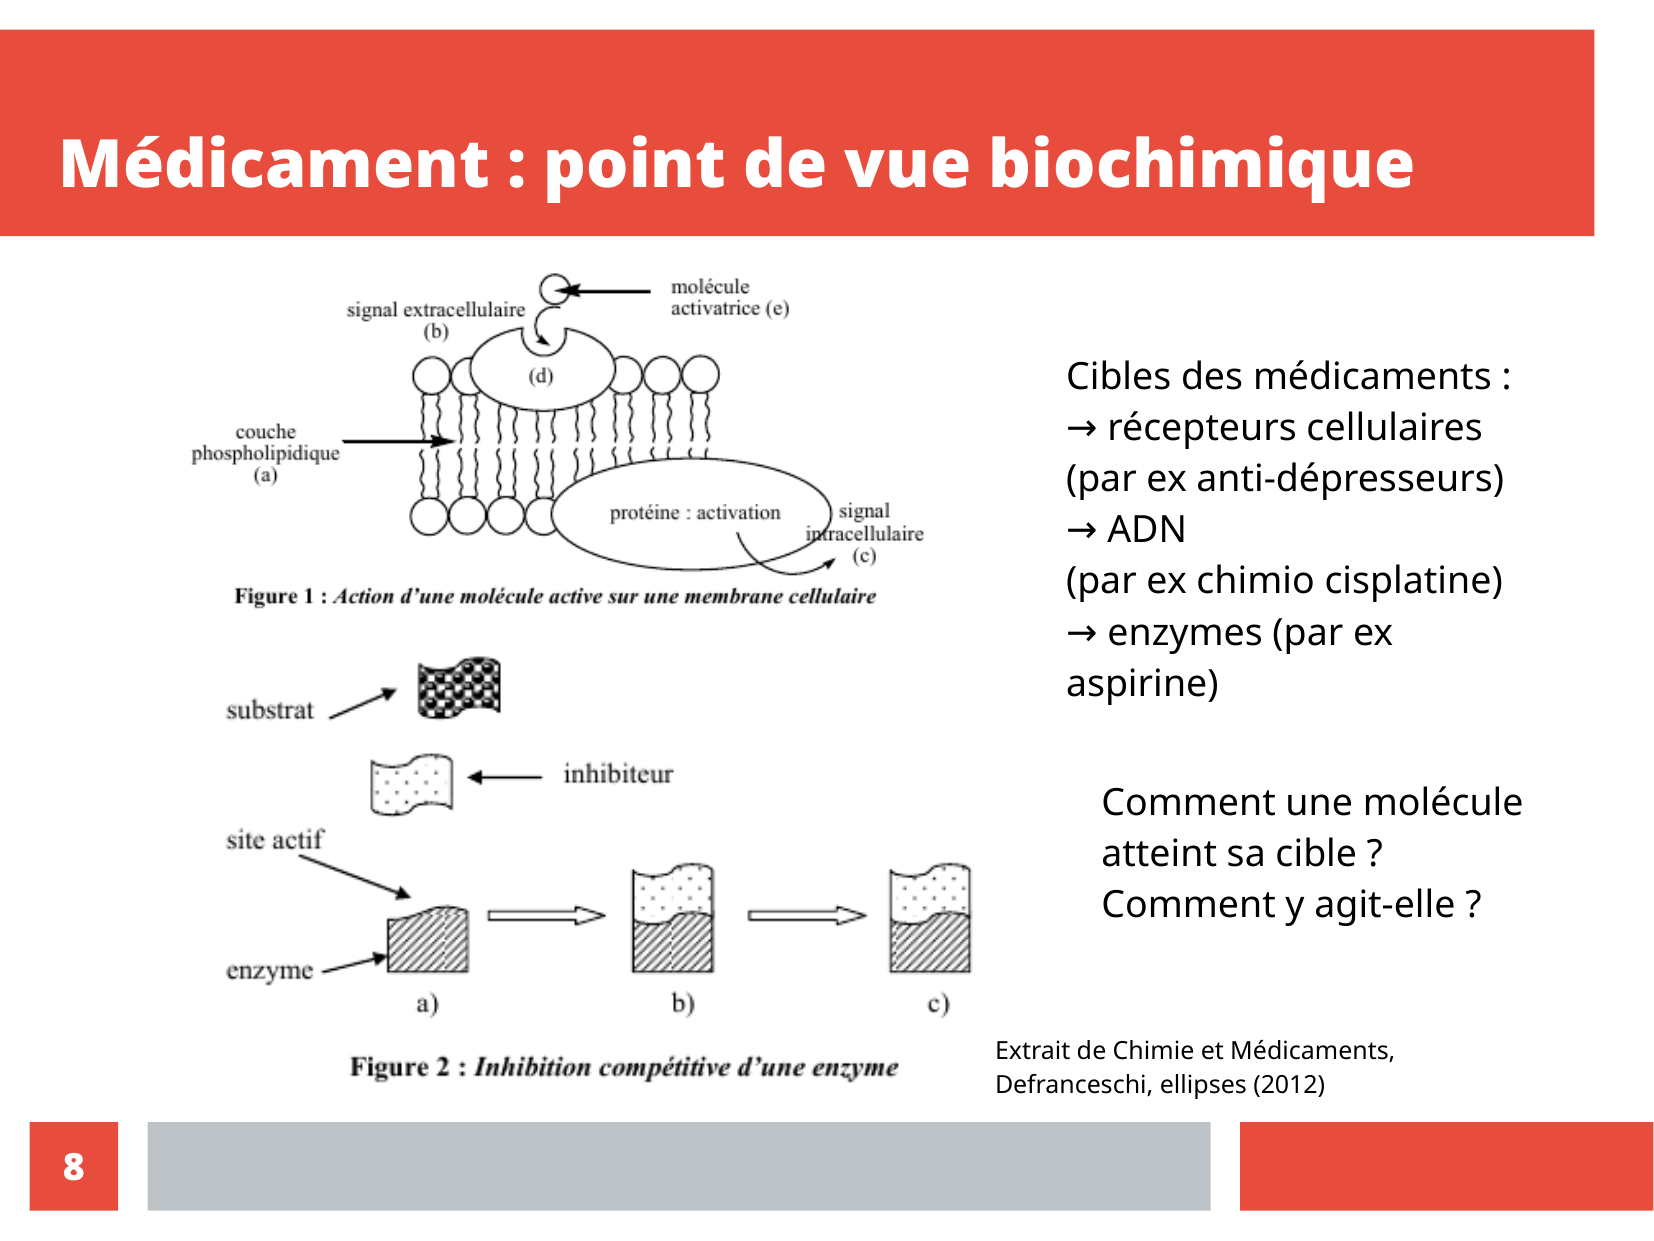

# Médicament : point de vue biochimique
Cibles des médicaments :
→ récepteurs cellulaires
(par ex anti-dépresseurs)
→ ADN
(par ex chimio cisplatine)
→ enzymes (par ex aspirine)
Comment une molécule atteint sa cible ?
Comment y agit-elle ?
Extrait de Chimie et Médicaments, Defranceschi, ellipses (2012)
8